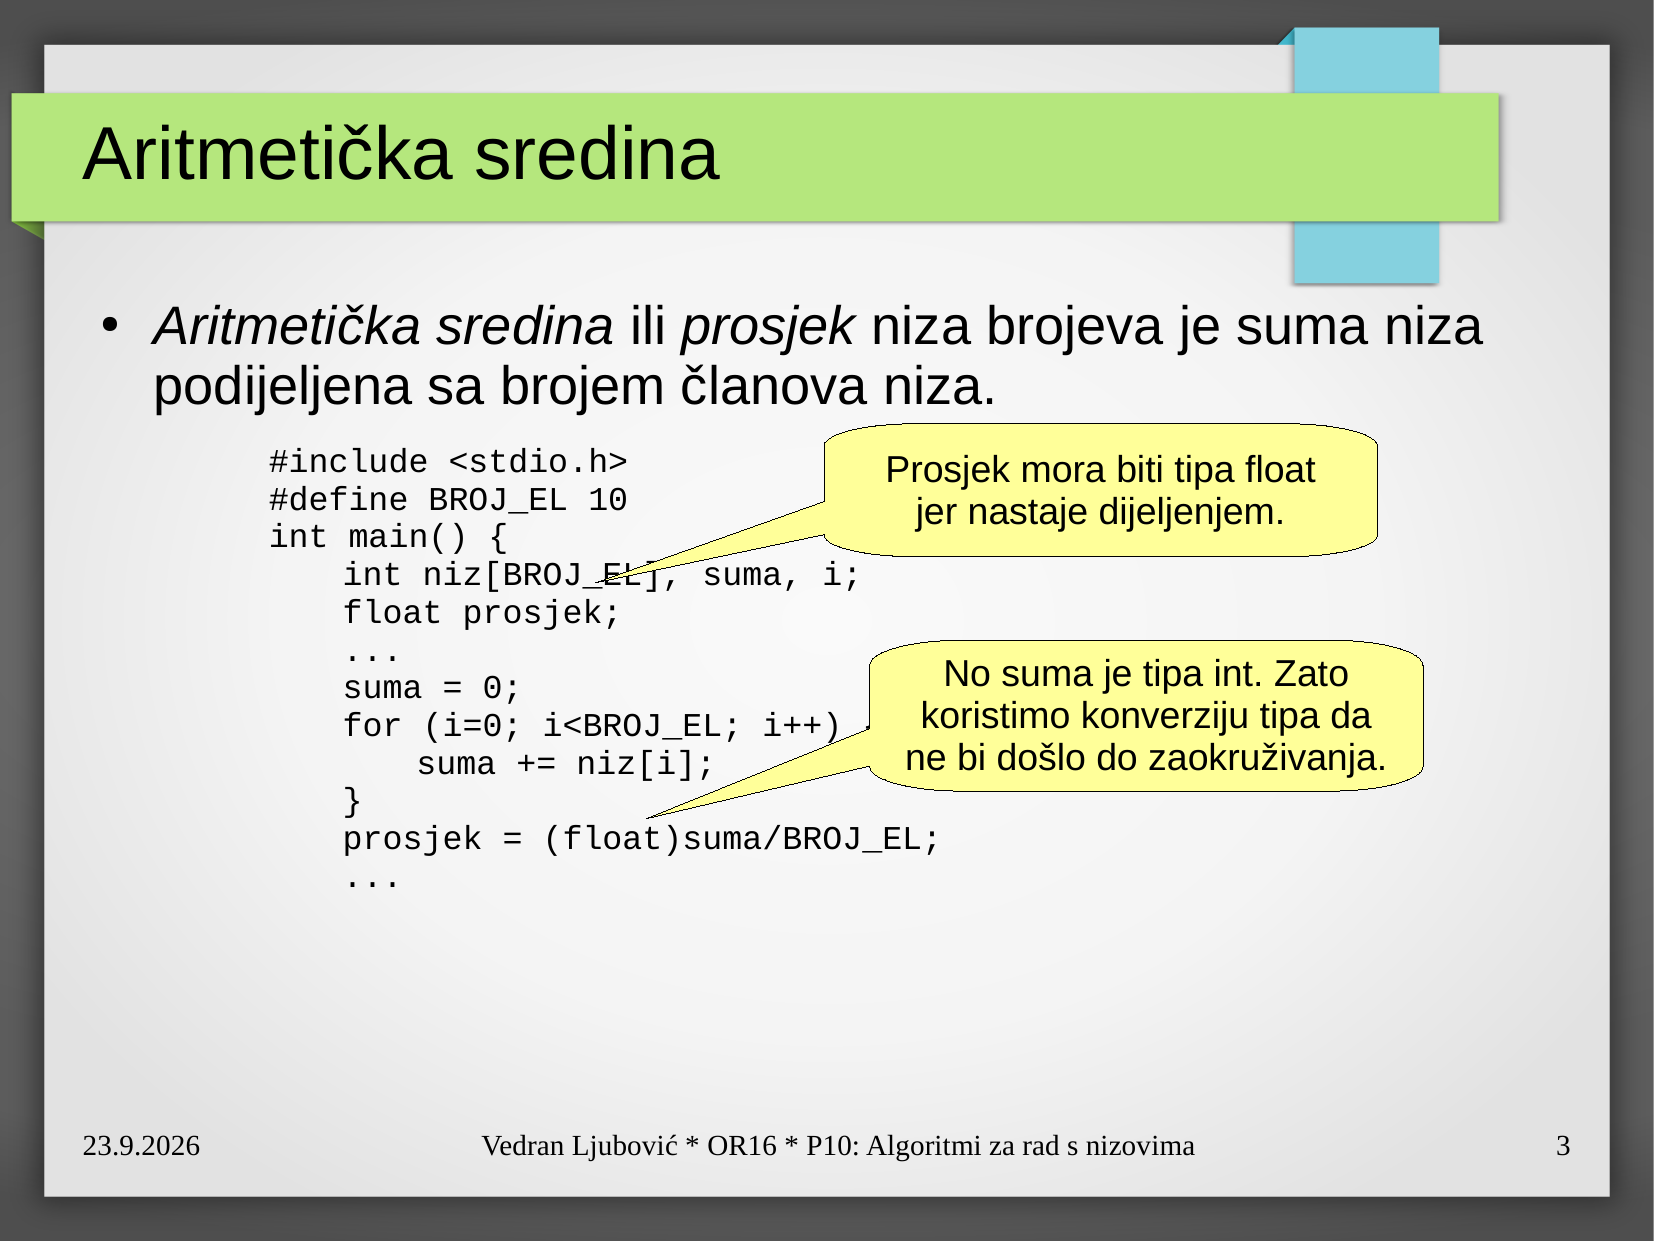

# Aritmetička sredina
Aritmetička sredina ili prosjek niza brojeva je suma niza podijeljena sa brojem članova niza.
#include <stdio.h>
#define BROJ_EL 10
int main() {
	int niz[BROJ_EL], suma, i;
	float prosjek;
	...
	suma = 0;
	for (i=0; i<BROJ_EL; i++) {
		suma += niz[i];
	}
	prosjek = (float)suma/BROJ_EL;
	...
Prosjek mora biti tipa float
jer nastaje dijeljenjem.
No suma je tipa int. Zato
koristimo konverziju tipa da
ne bi došlo do zaokruživanja.
Vedran Ljubović * OR16 * P10: Algoritmi za rad s nizovima
3